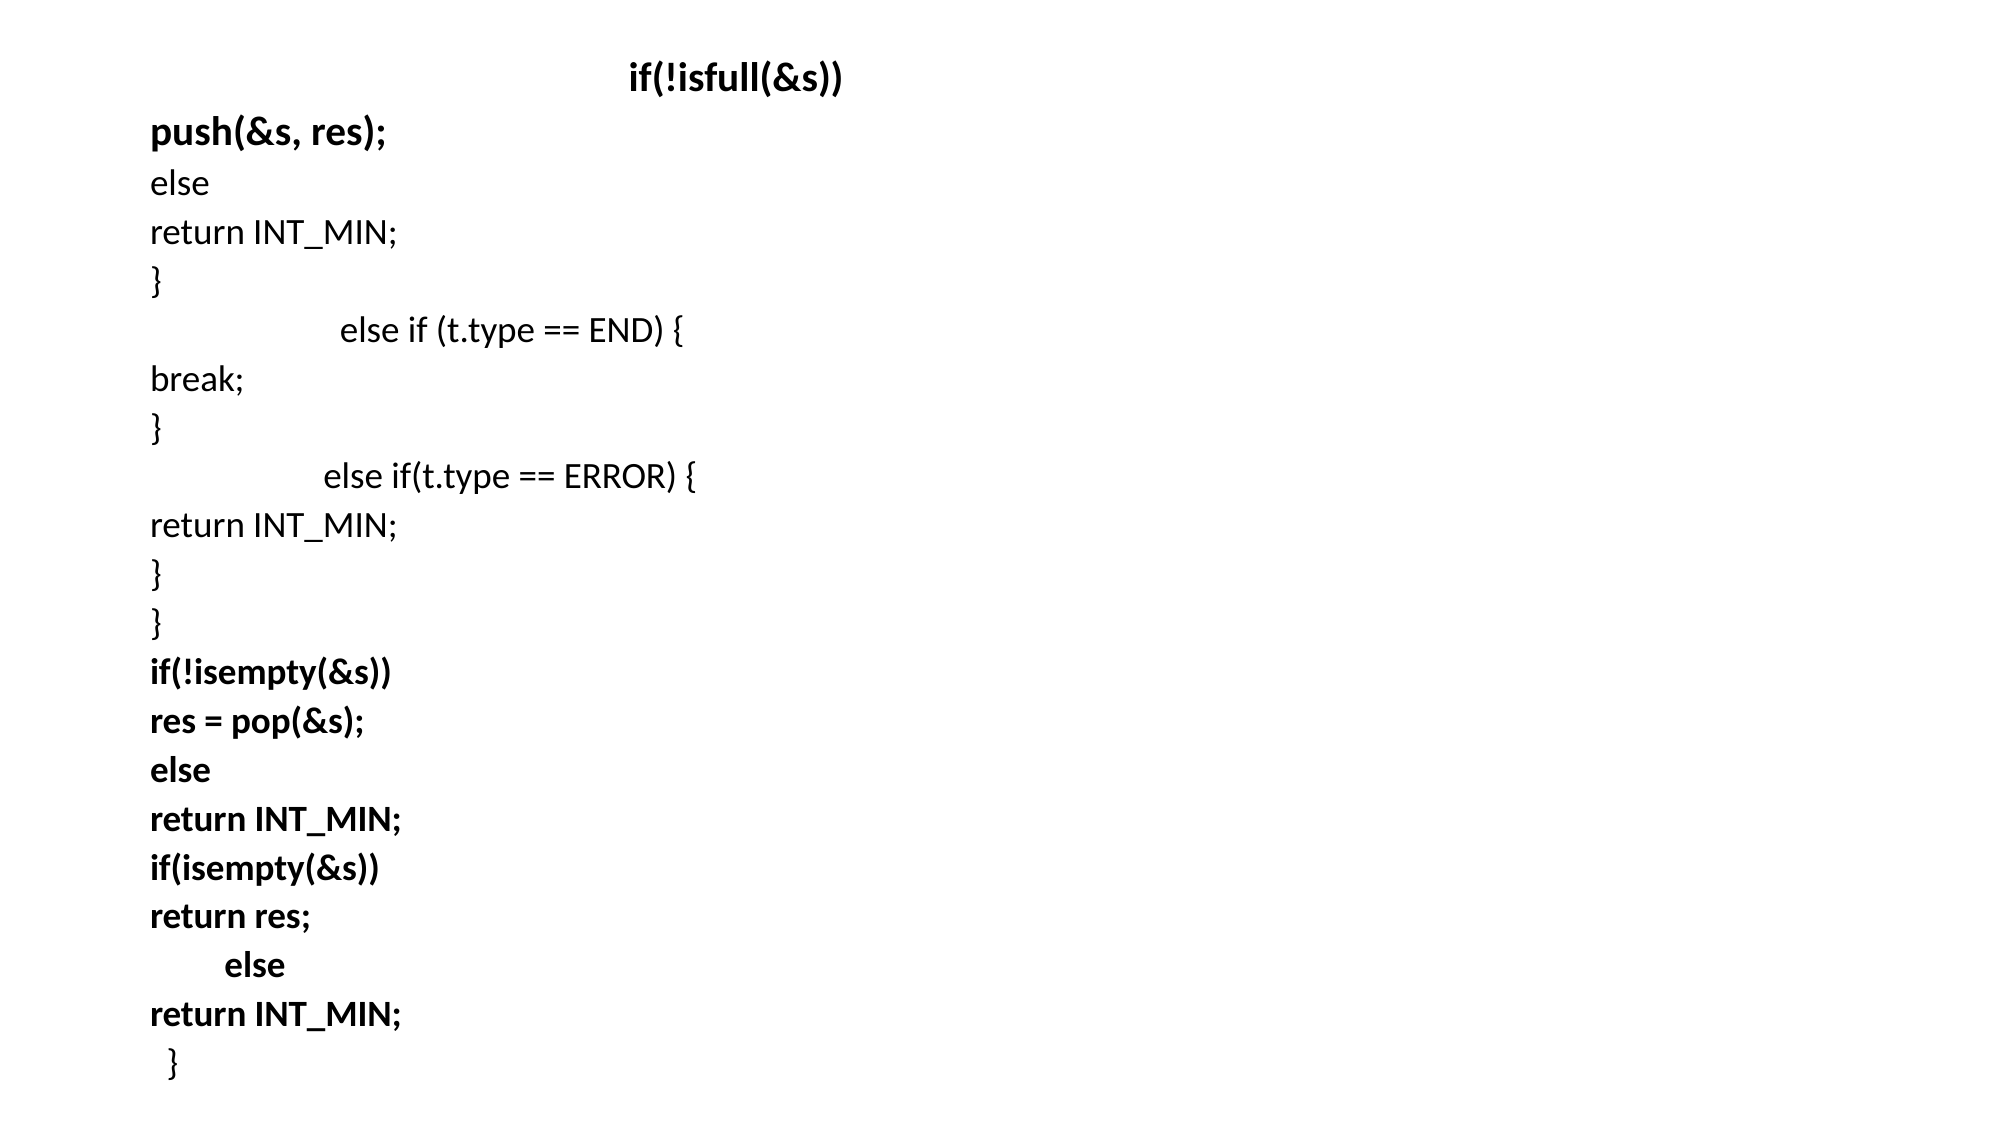

# if(!isfull(&s))
				push(&s, res);
			else
				return INT_MIN;
			}
 else if (t.type == END) {
			break;
		}
 else if(t.type == ERROR) {
			return INT_MIN;
		}
	}
	if(!isempty(&s))
		res = pop(&s);
	else
		return INT_MIN;
	if(isempty(&s))
		return res;
 else
		return INT_MIN;
 }